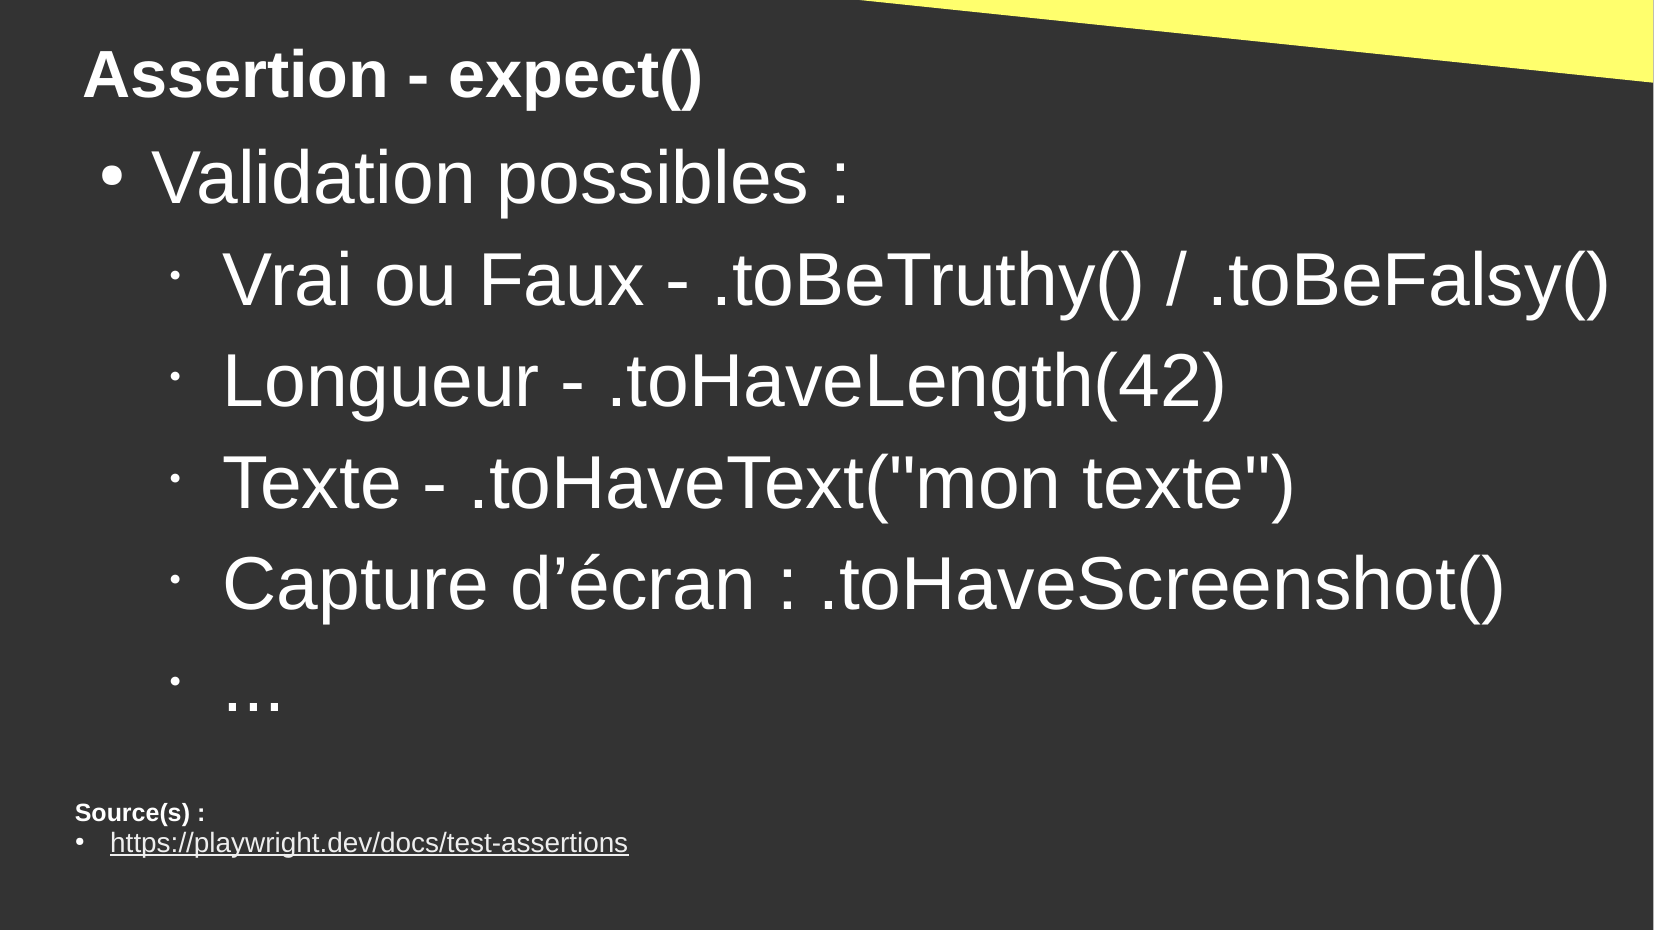

# Assertion - expect()
Validation possibles :
Vrai ou Faux - .toBeTruthy() / .toBeFalsy()
Longueur - .toHaveLength(42)
Texte - .toHaveText("mon texte")
Capture d’écran : .toHaveScreenshot()
...
Source(s) :
https://playwright.dev/docs/test-assertions